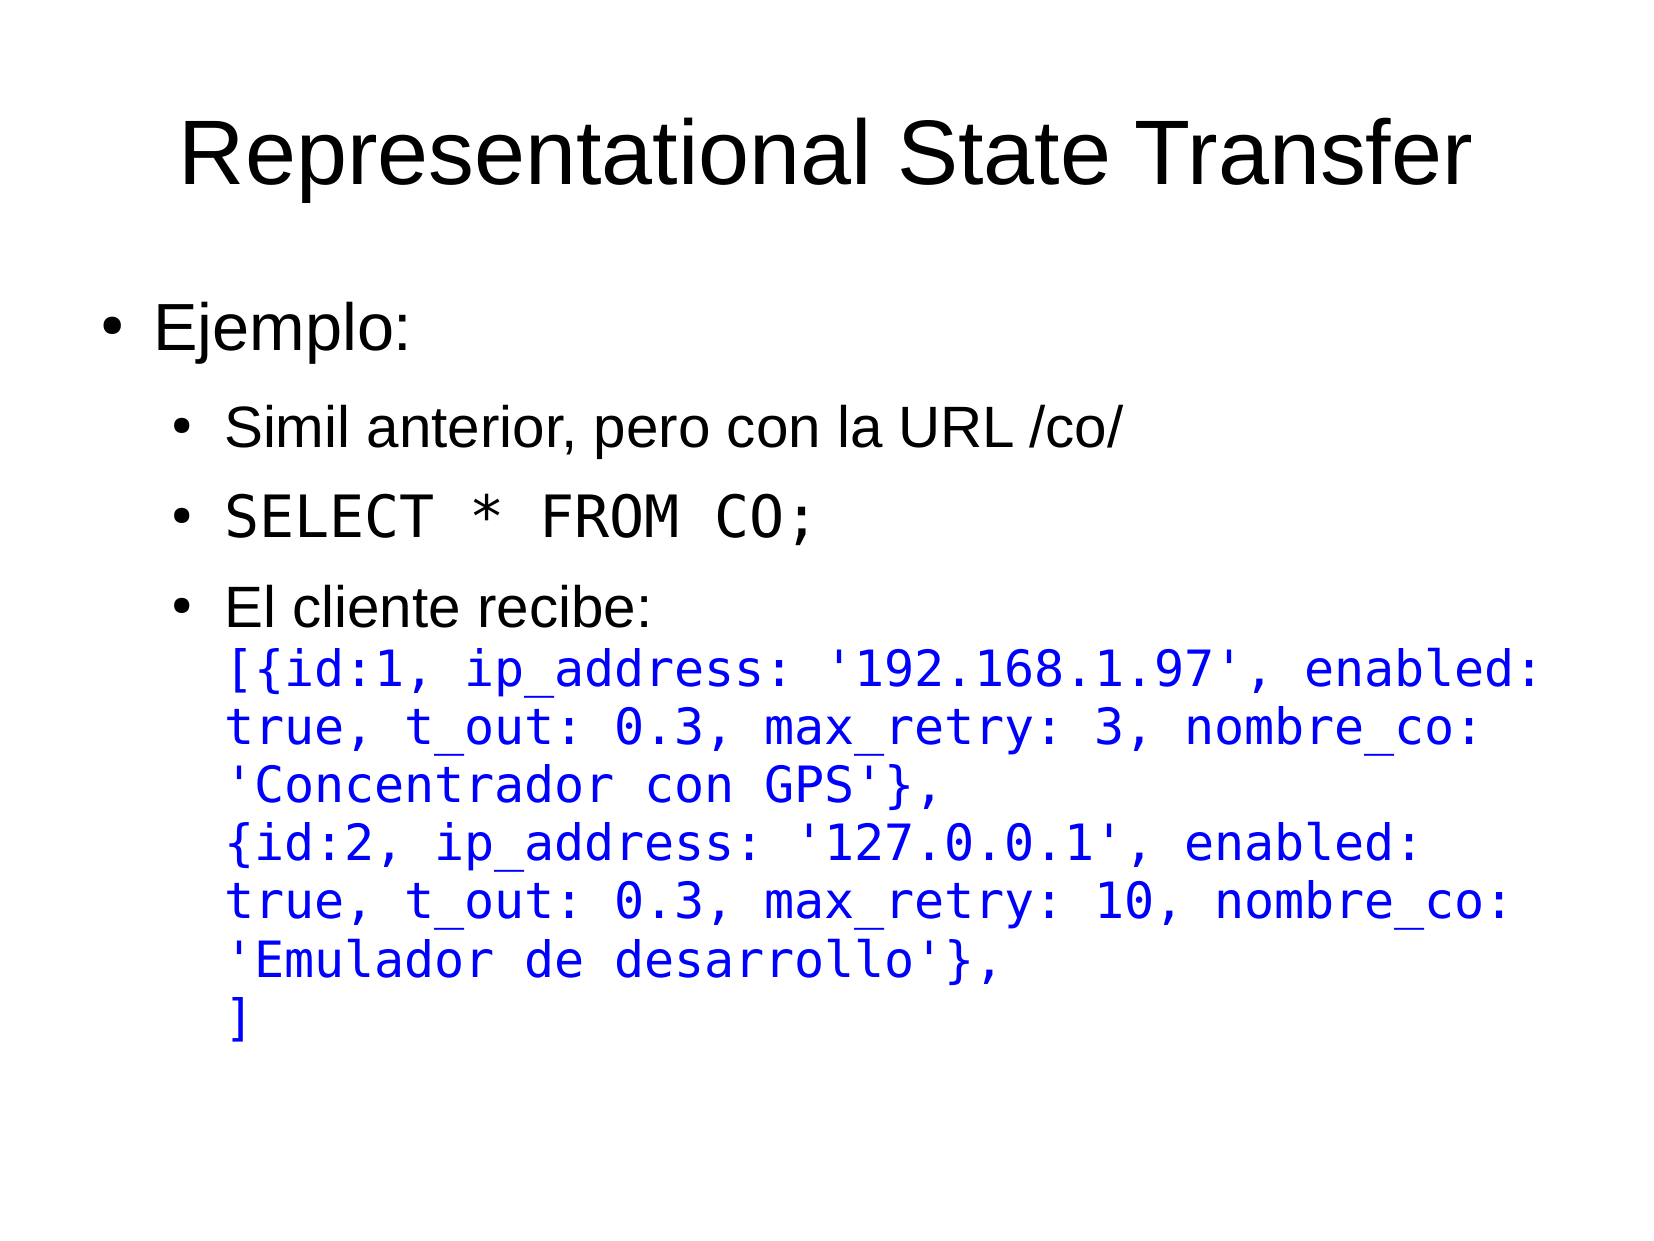

# Representational State Transfer
Ejemplo:
Simil anterior, pero con la URL /co/
SELECT * FROM CO;
El cliente recibe:
[{id:1, ip_address: '192.168.1.97', enabled: true, t_out: 0.3, max_retry: 3, nombre_co: 'Concentrador con GPS'},
{id:2, ip_address: '127.0.0.1', enabled: true, t_out: 0.3, max_retry: 10, nombre_co: 'Emulador de desarrollo'},
]